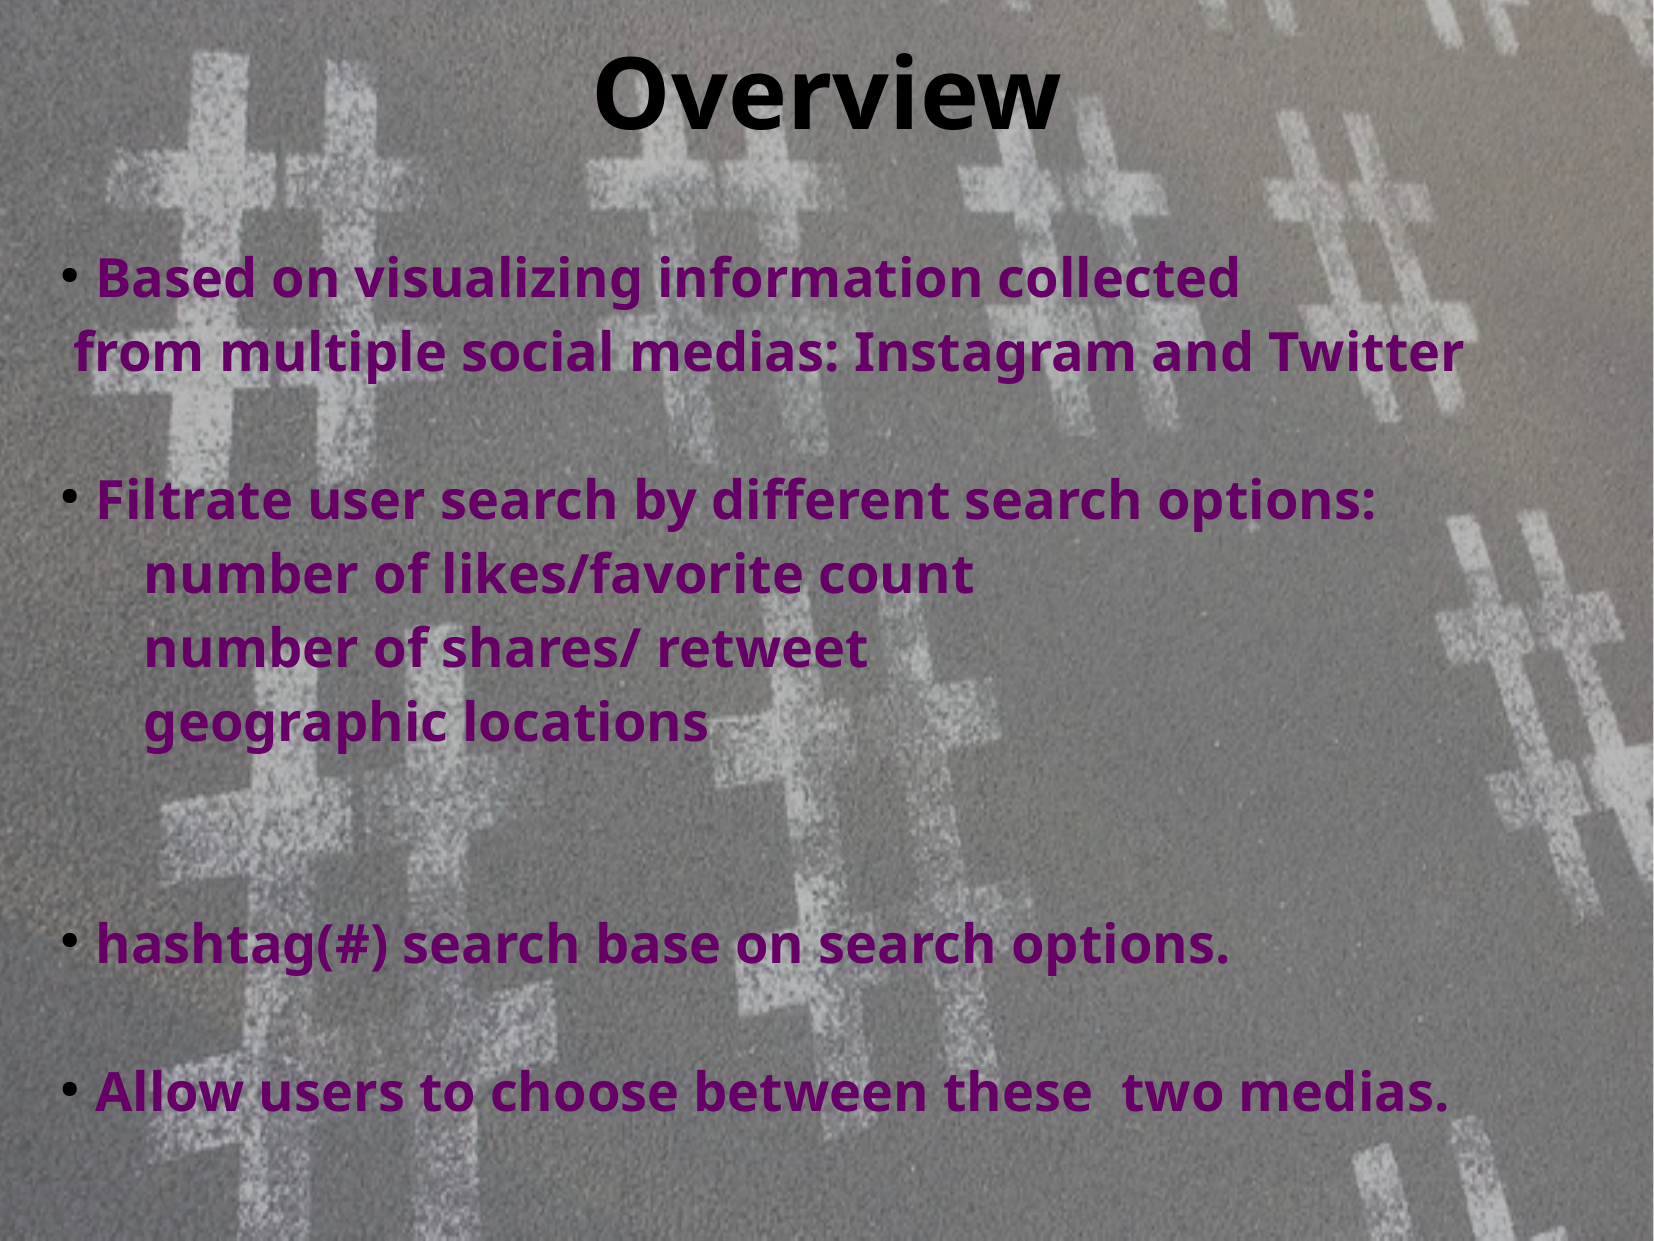

# Overview
Based on visualizing information collected
 from multiple social medias: Instagram and Twitter
Filtrate user search by different search options:
 number of likes/favorite count
 number of shares/ retweet
 geographic locations
hashtag(#) search base on search options.
Allow users to choose between these two medias.